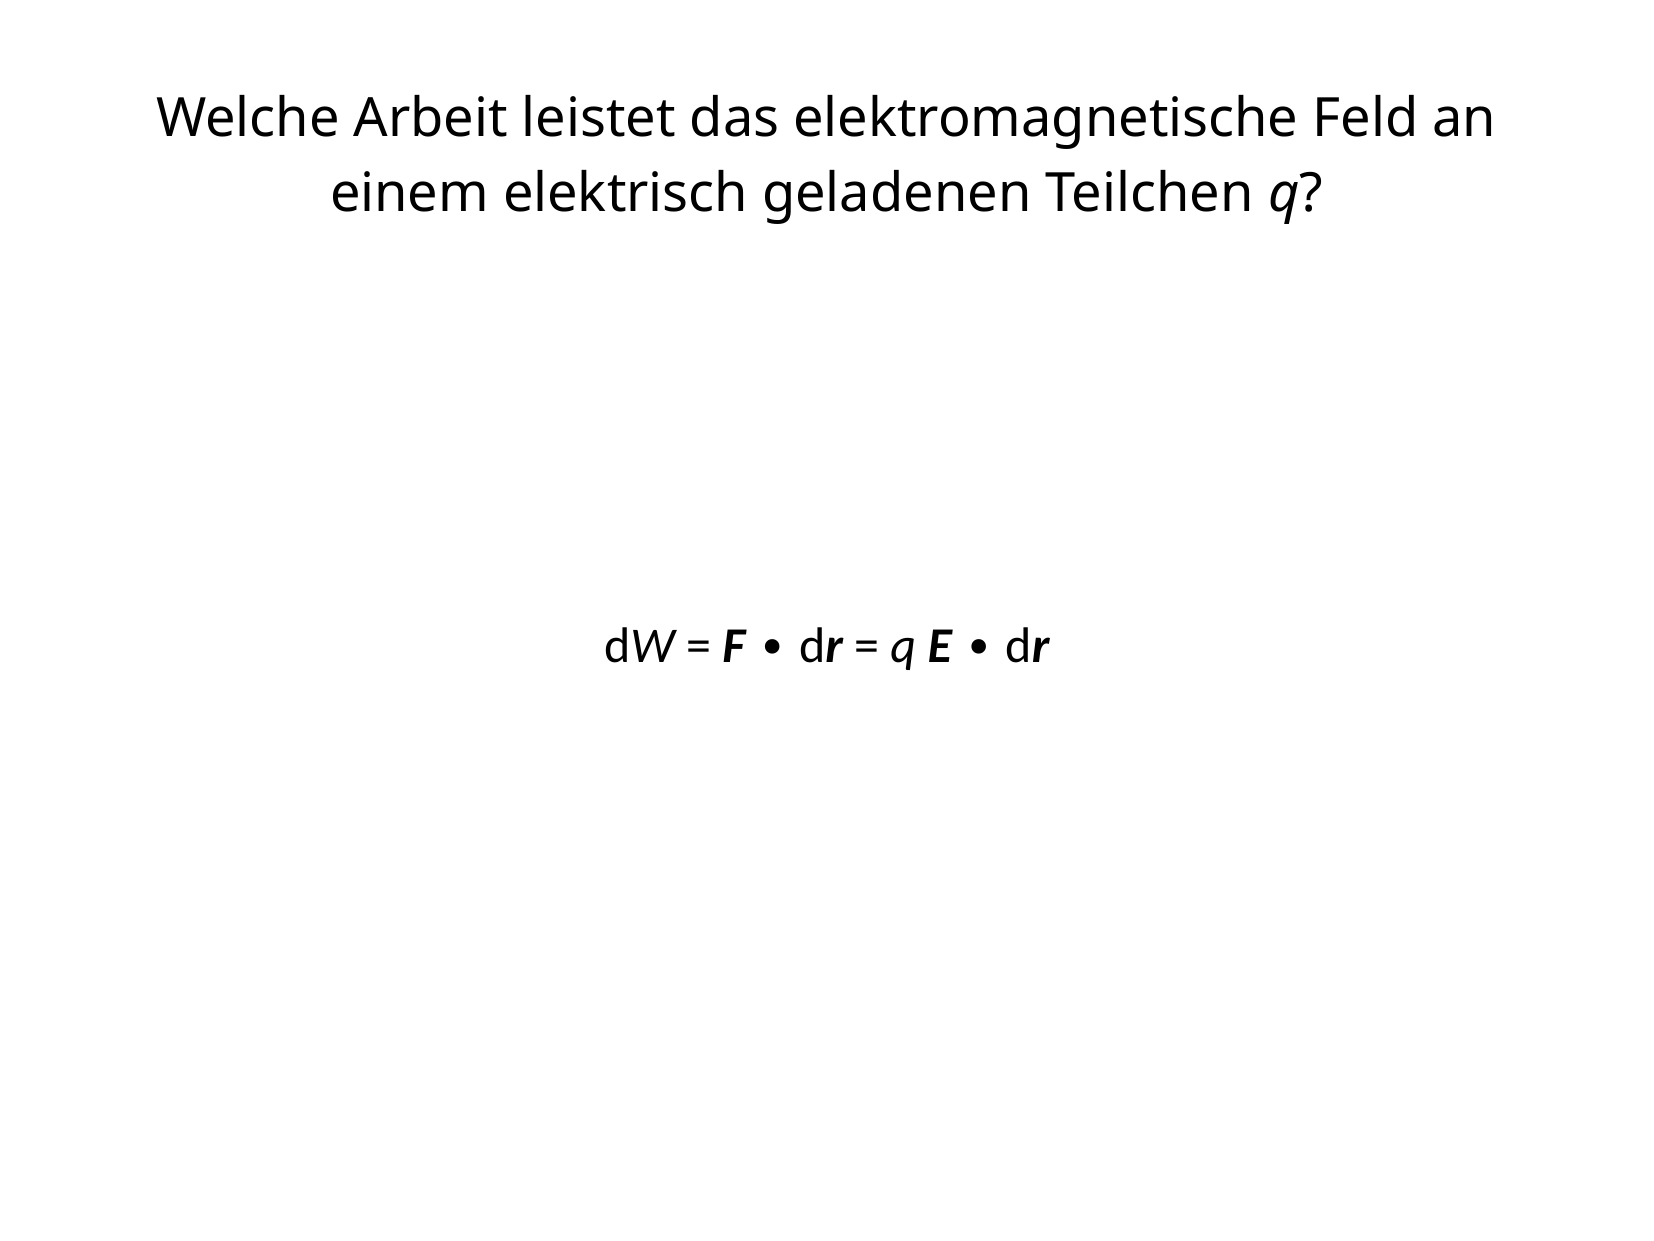

# Welche Arbeit leistet das elektromagnetische Feld an einem elektrisch geladenen Teilchen q?
dW = F ∙ dr = q E ∙ dr